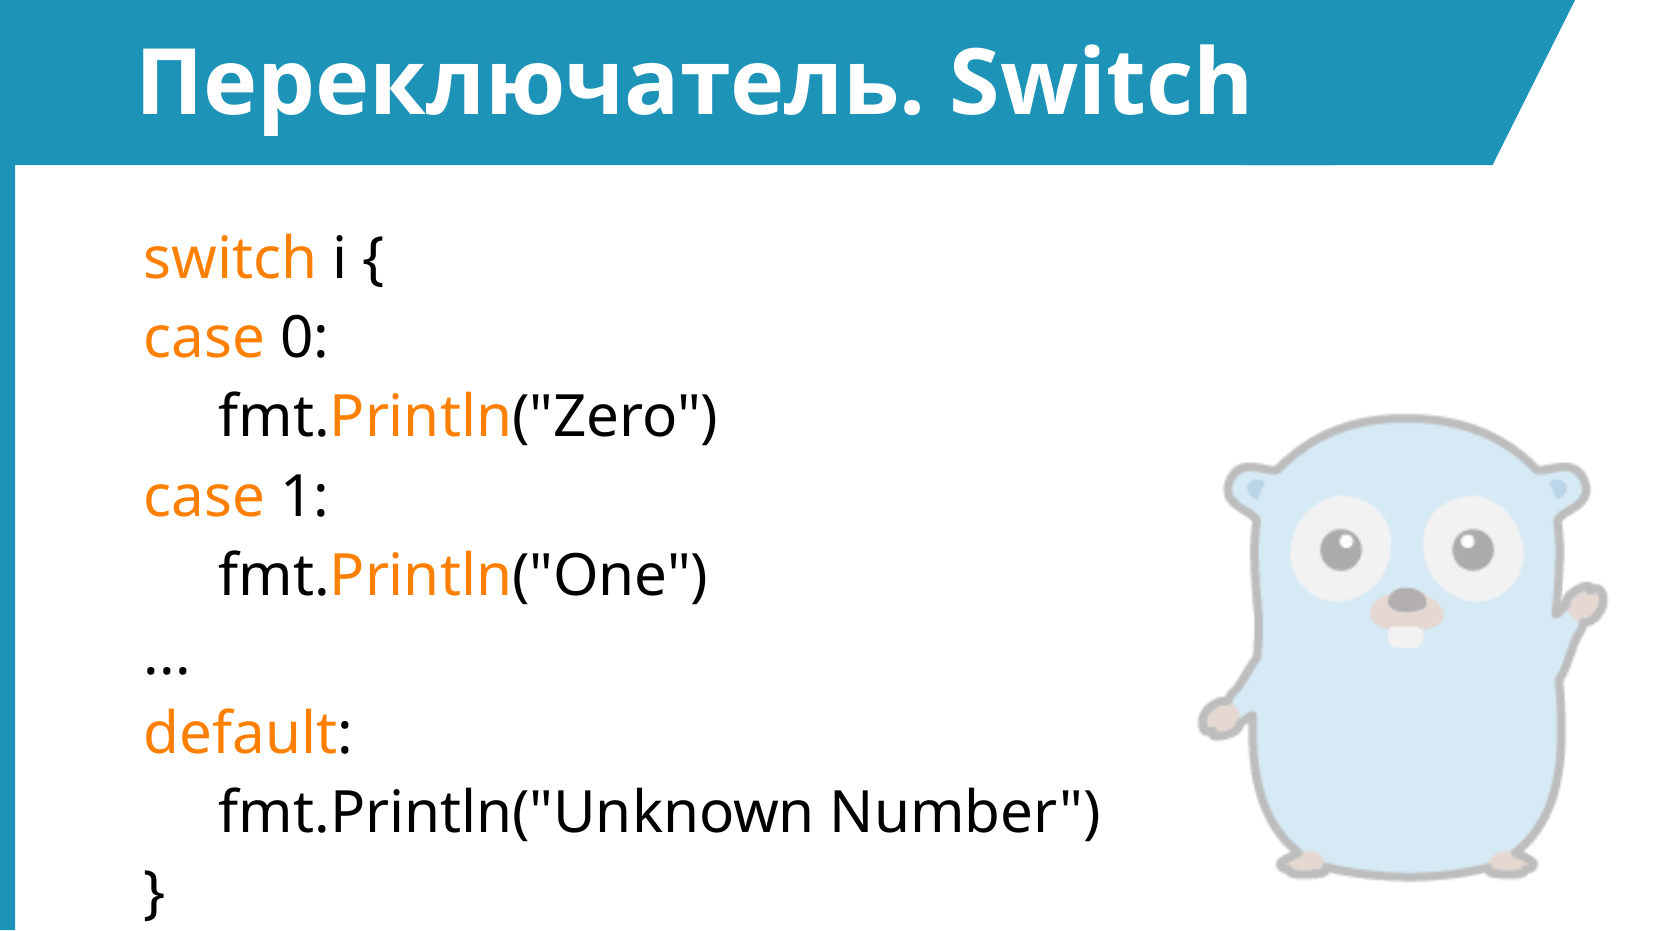

# Переключатель. Switch
switch i {
case 0:
	fmt.Println("Zero")
case 1:
	fmt.Println("One")
...
default:
	fmt.Println("Unknown Number")
}